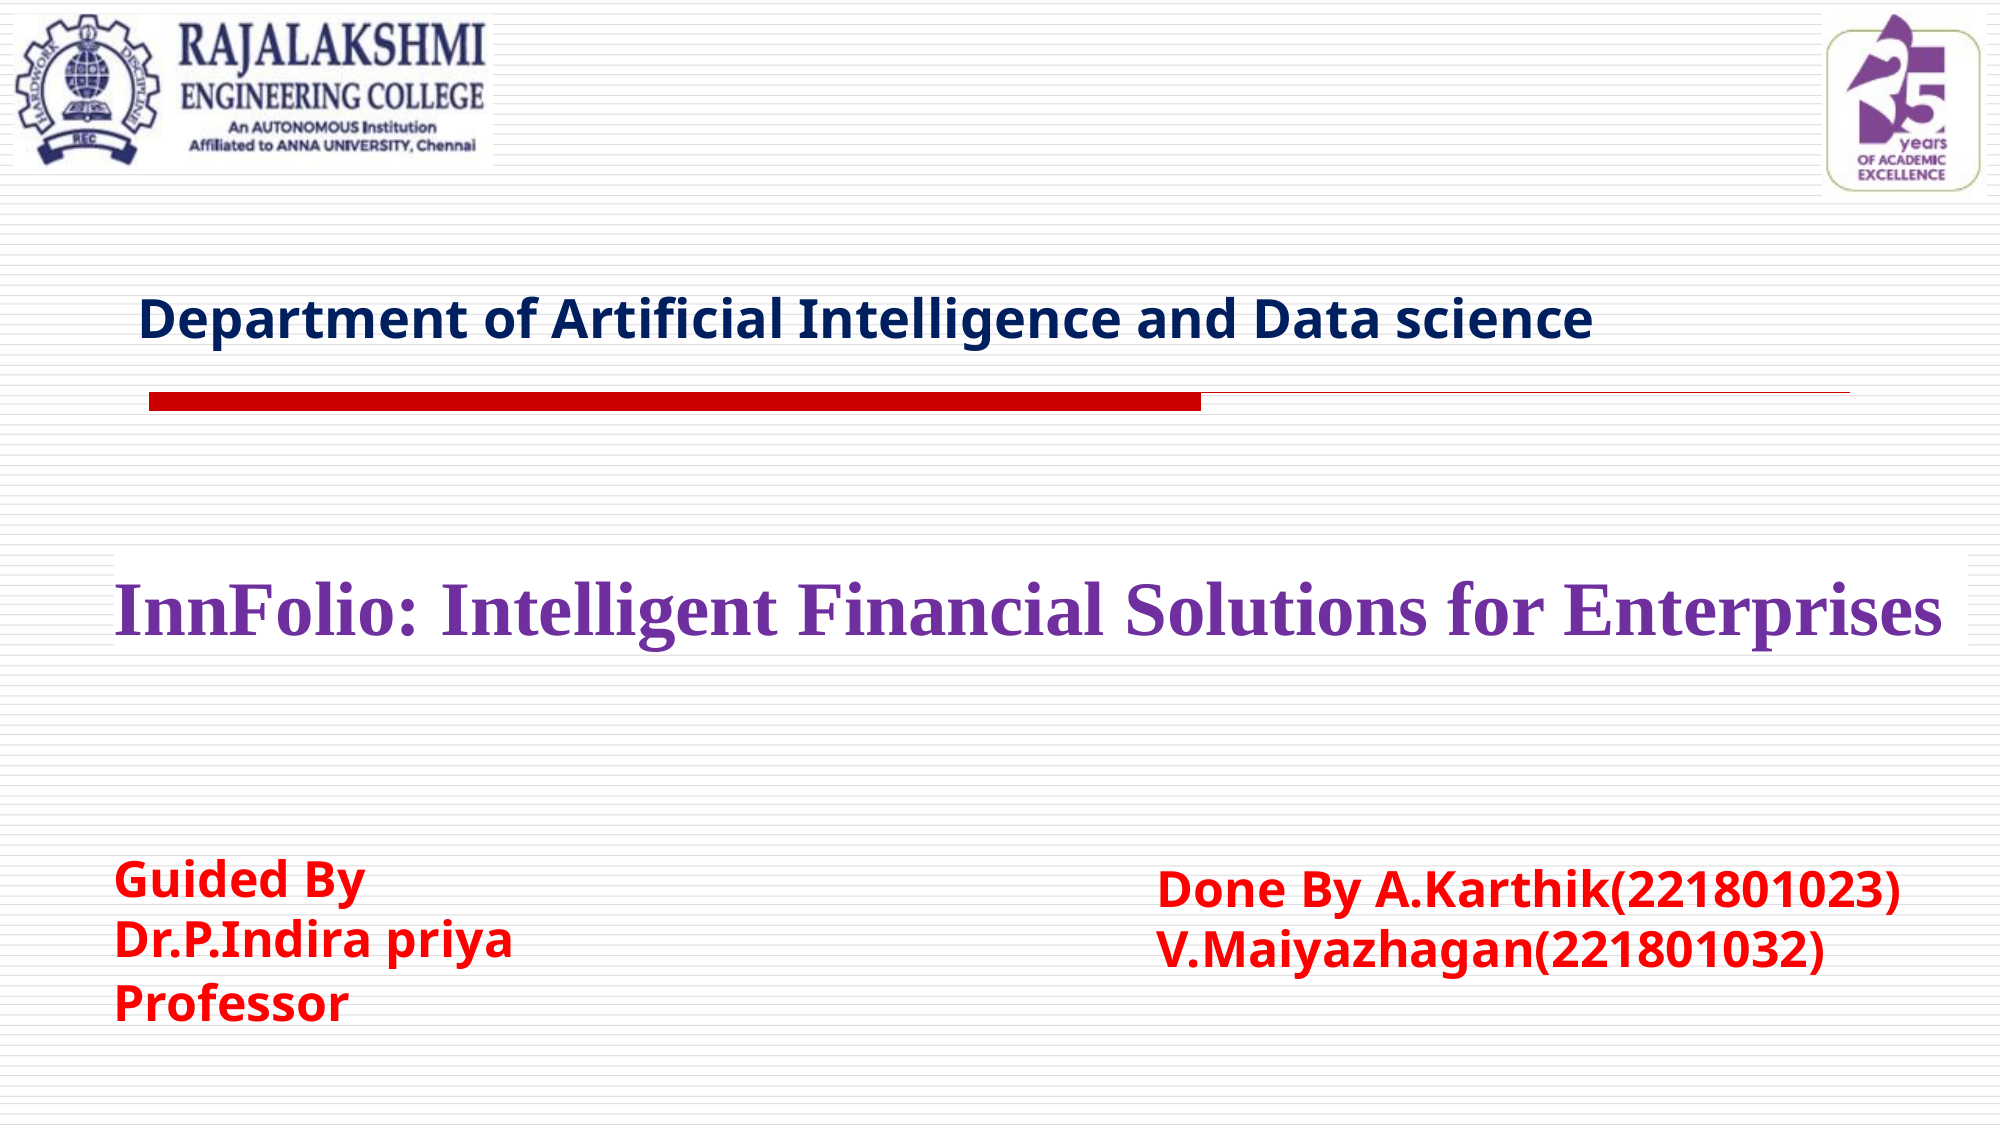

# Department of Artificial Intelligence and Data science
InnFolio: Intelligent Financial Solutions for Enterprises
Guided By Dr.P.Indira priya
Done By A.Karthik(221801023) V.Maiyazhagan(221801032)
Professor